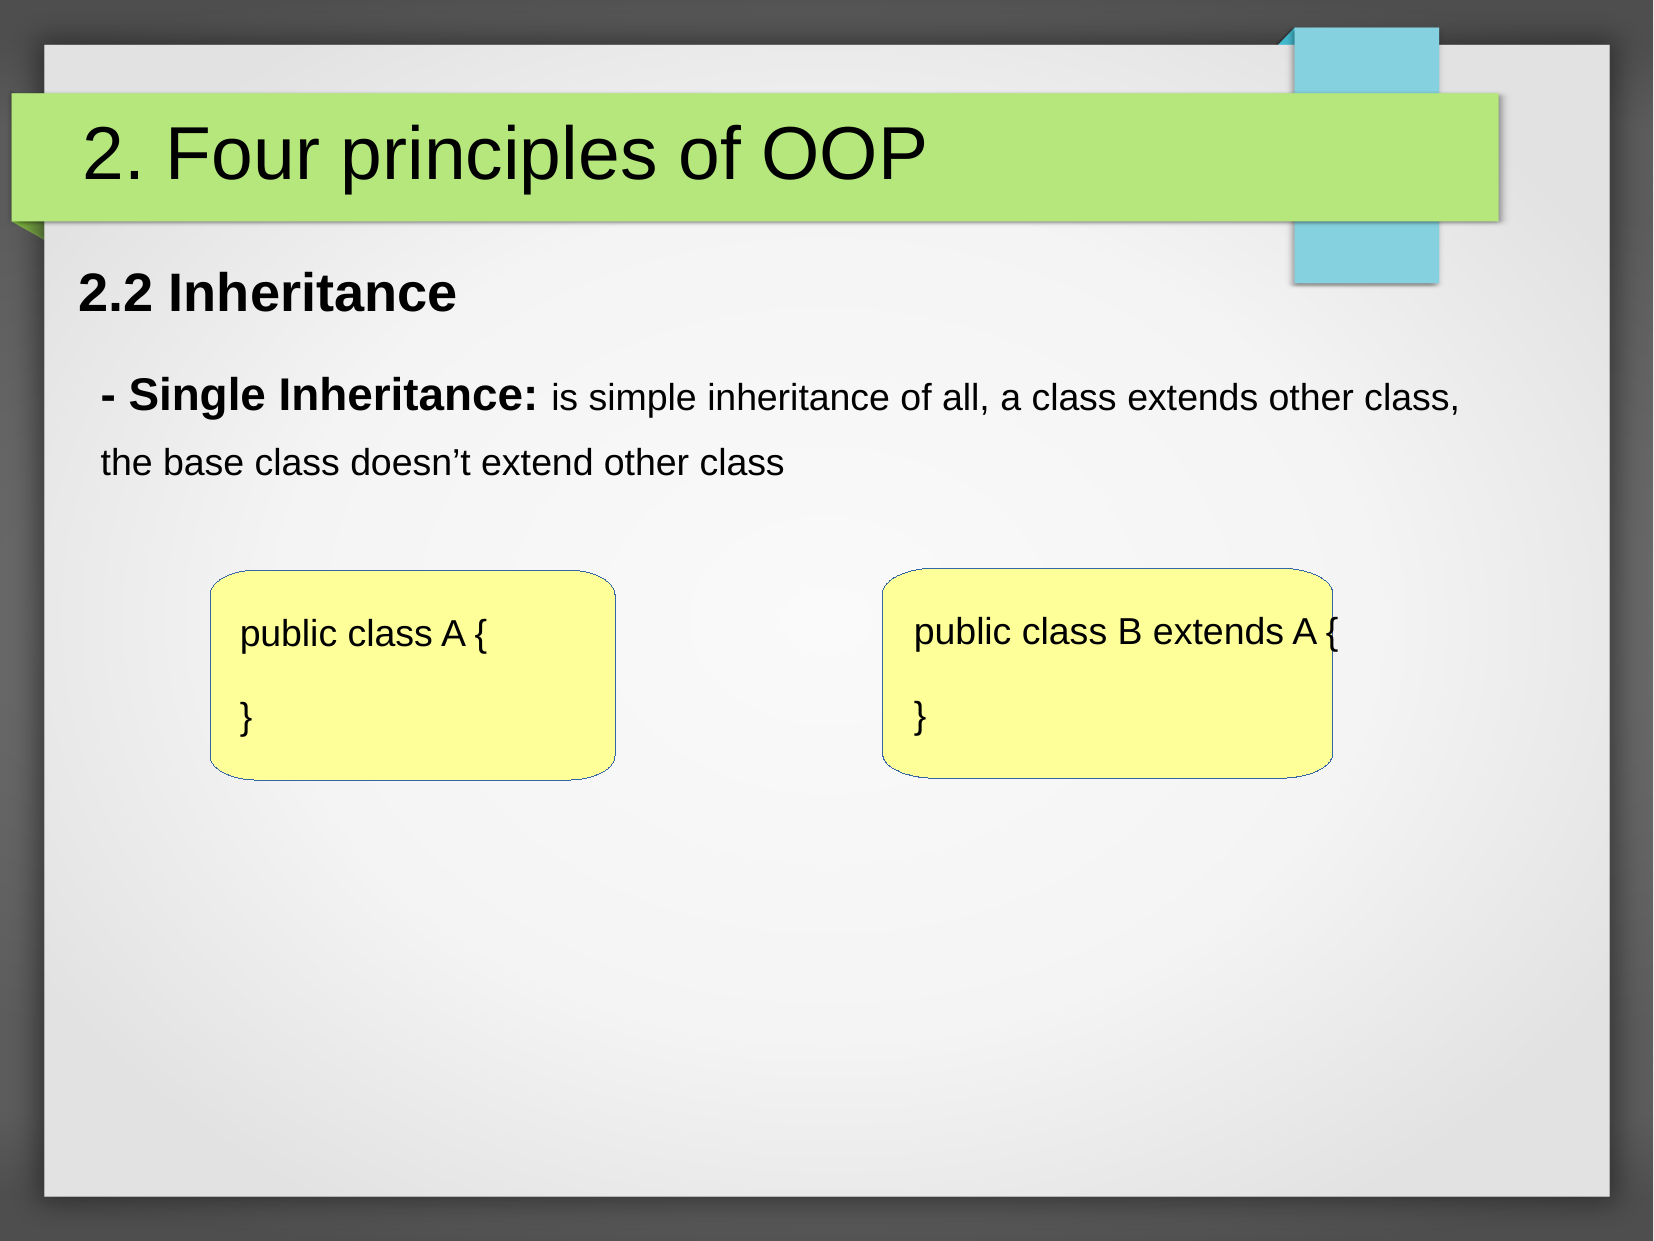

# 2. Four principles of OOP
2.2 Inheritance
- Single Inheritance: is simple inheritance of all, a class extends other class, the base class doesn’t extend other class
public class B extends A {
}
public class A {
}